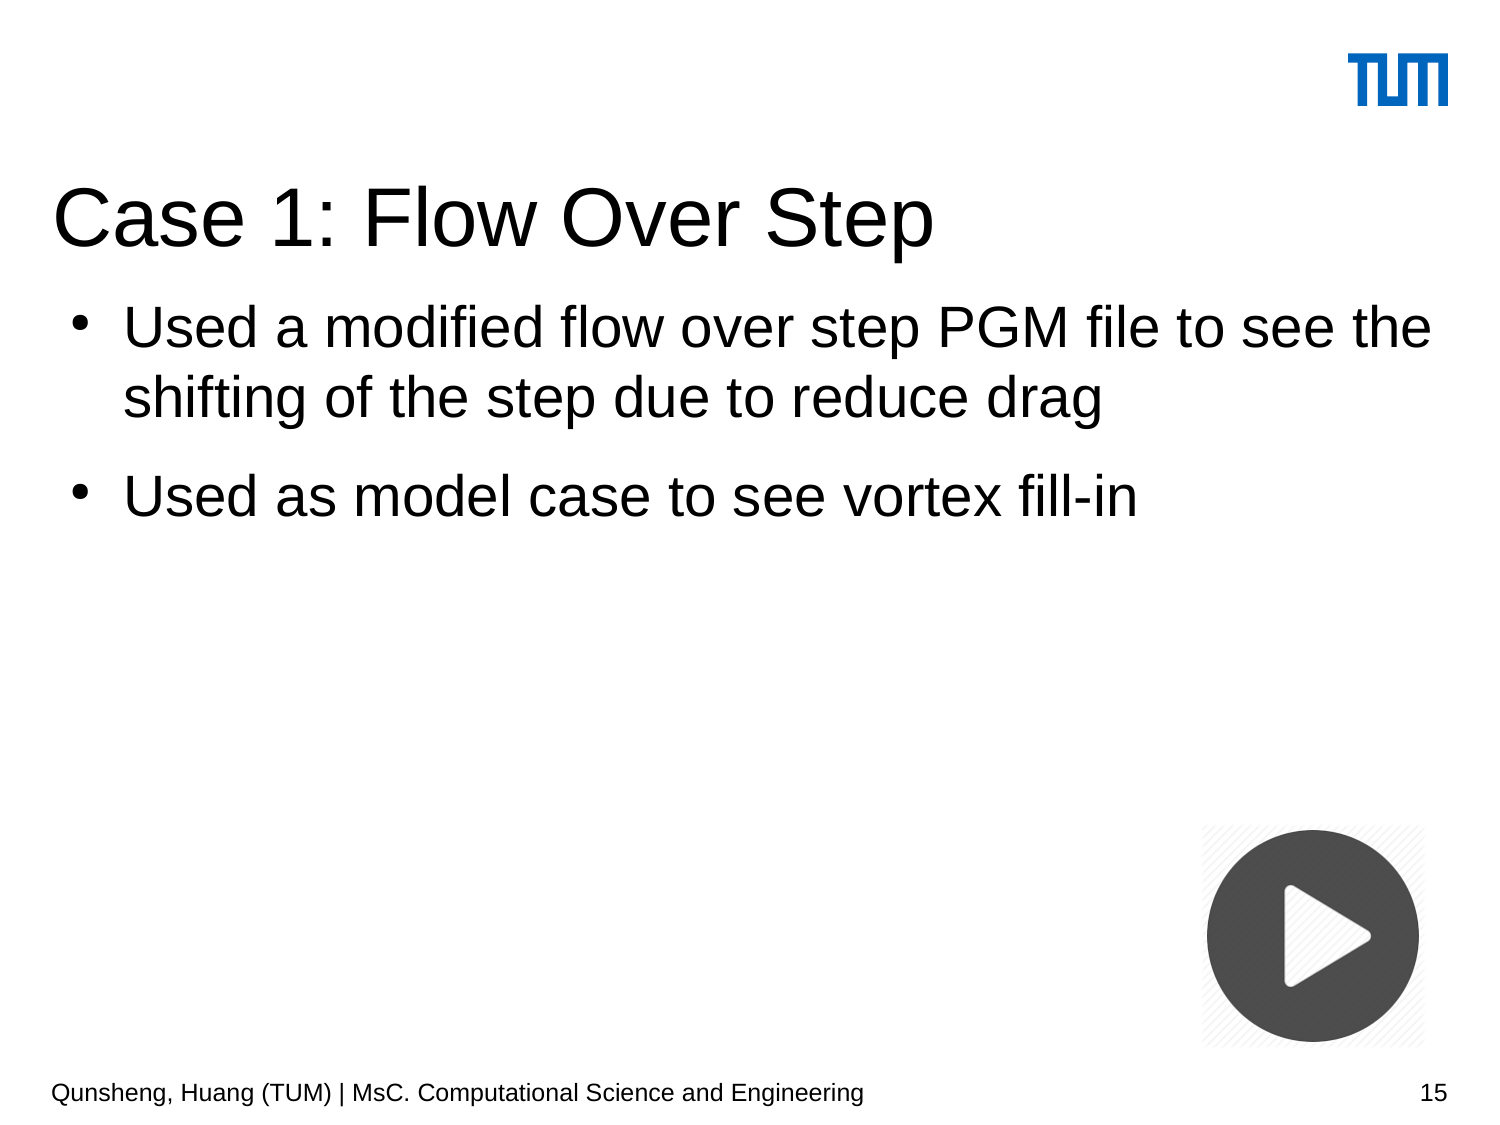

# Case 1: Flow Over Step
Used a modified flow over step PGM file to see the shifting of the step due to reduce drag
Used as model case to see vortex fill-in
[2] precice – a coupling library for partitioned multi-physicssimulations on massively parallel systems http://www.precice.org.[Online]. Available: http://www.precice.org